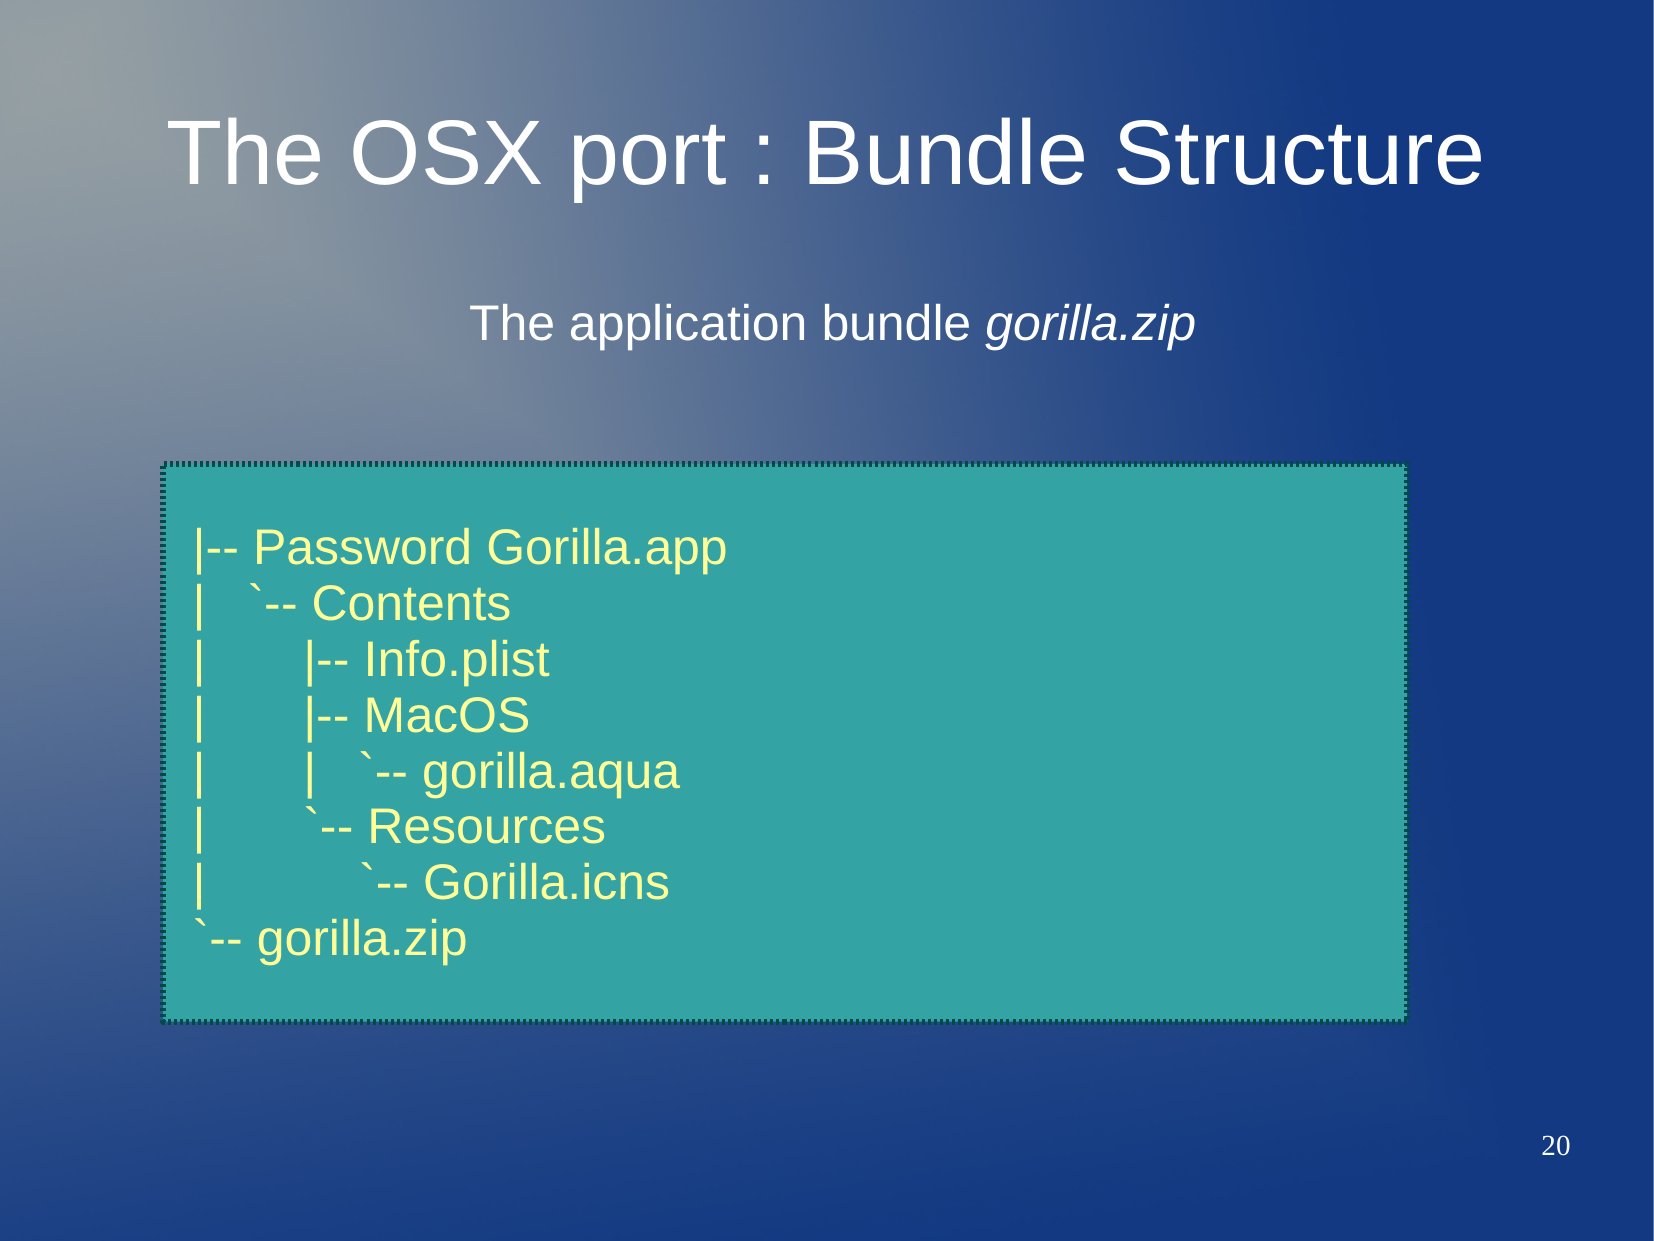

# The OSX port : Bundle Structure
The application bundle gorilla.zip
|-- Password Gorilla.app
| `-- Contents
| |-- Info.plist
| |-- MacOS
| | `-- gorilla.aqua
| `-- Resources
| `-- Gorilla.icns
`-- gorilla.zip
20